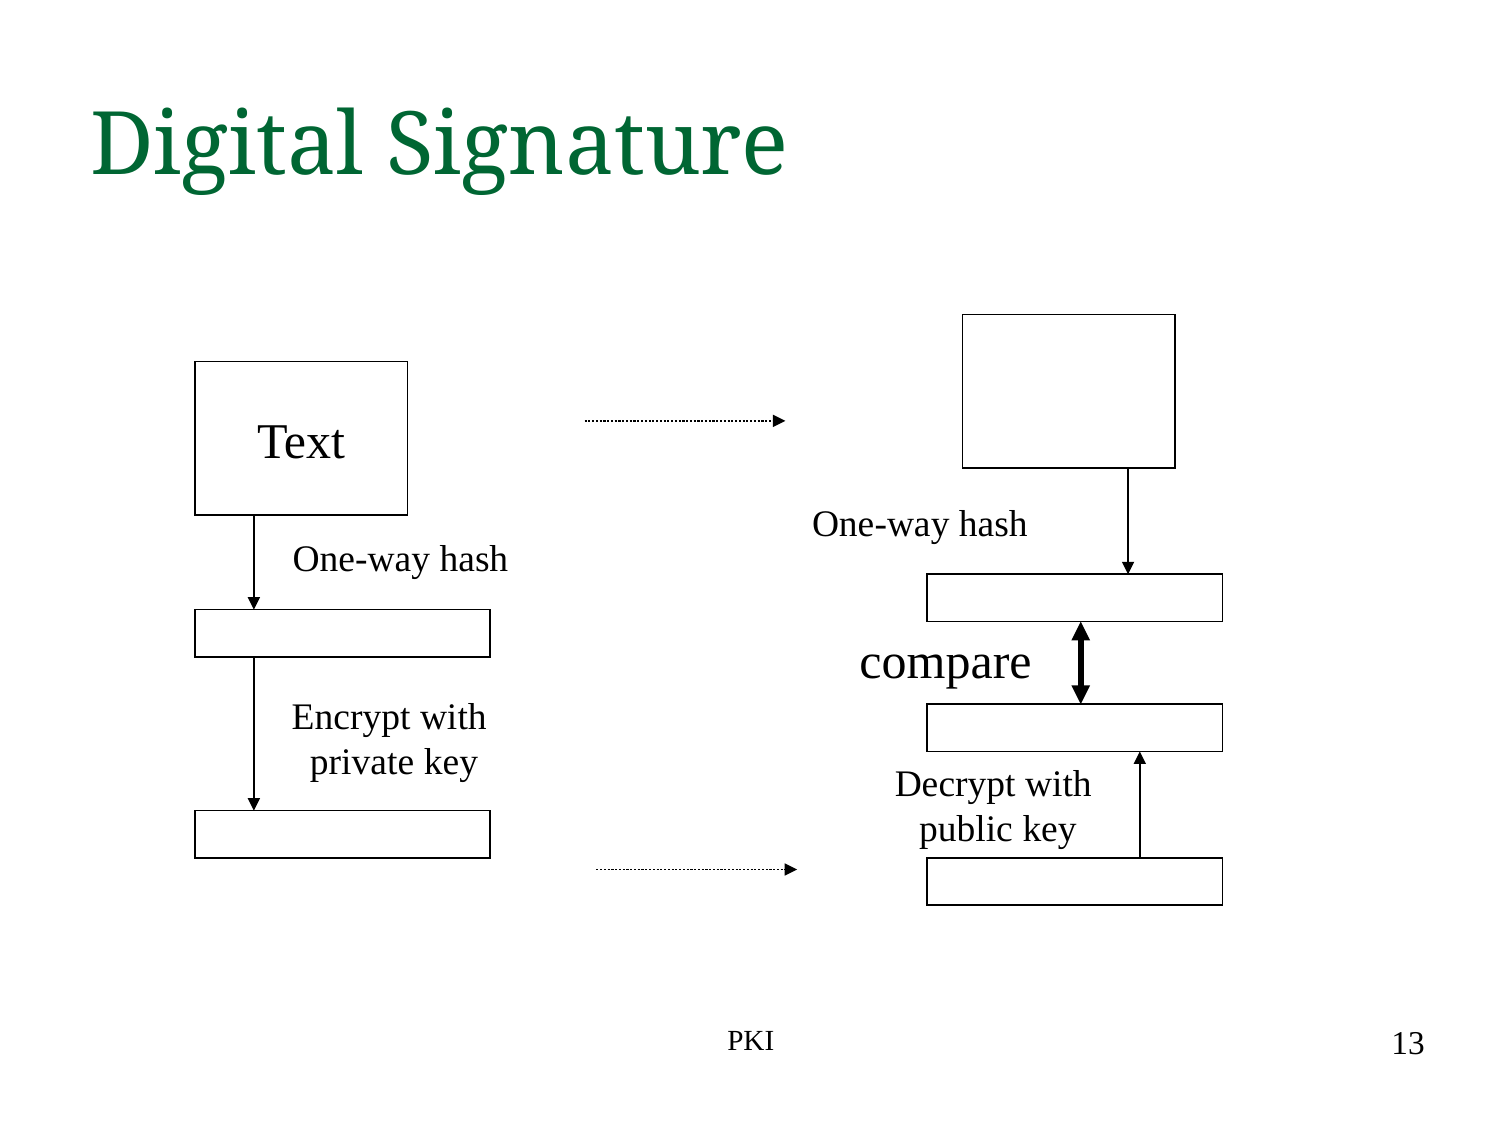

# Digital Signature
Text
One-way hash
One-way hash
compare
Encrypt with
private key
Decrypt with
public key
PKI
13